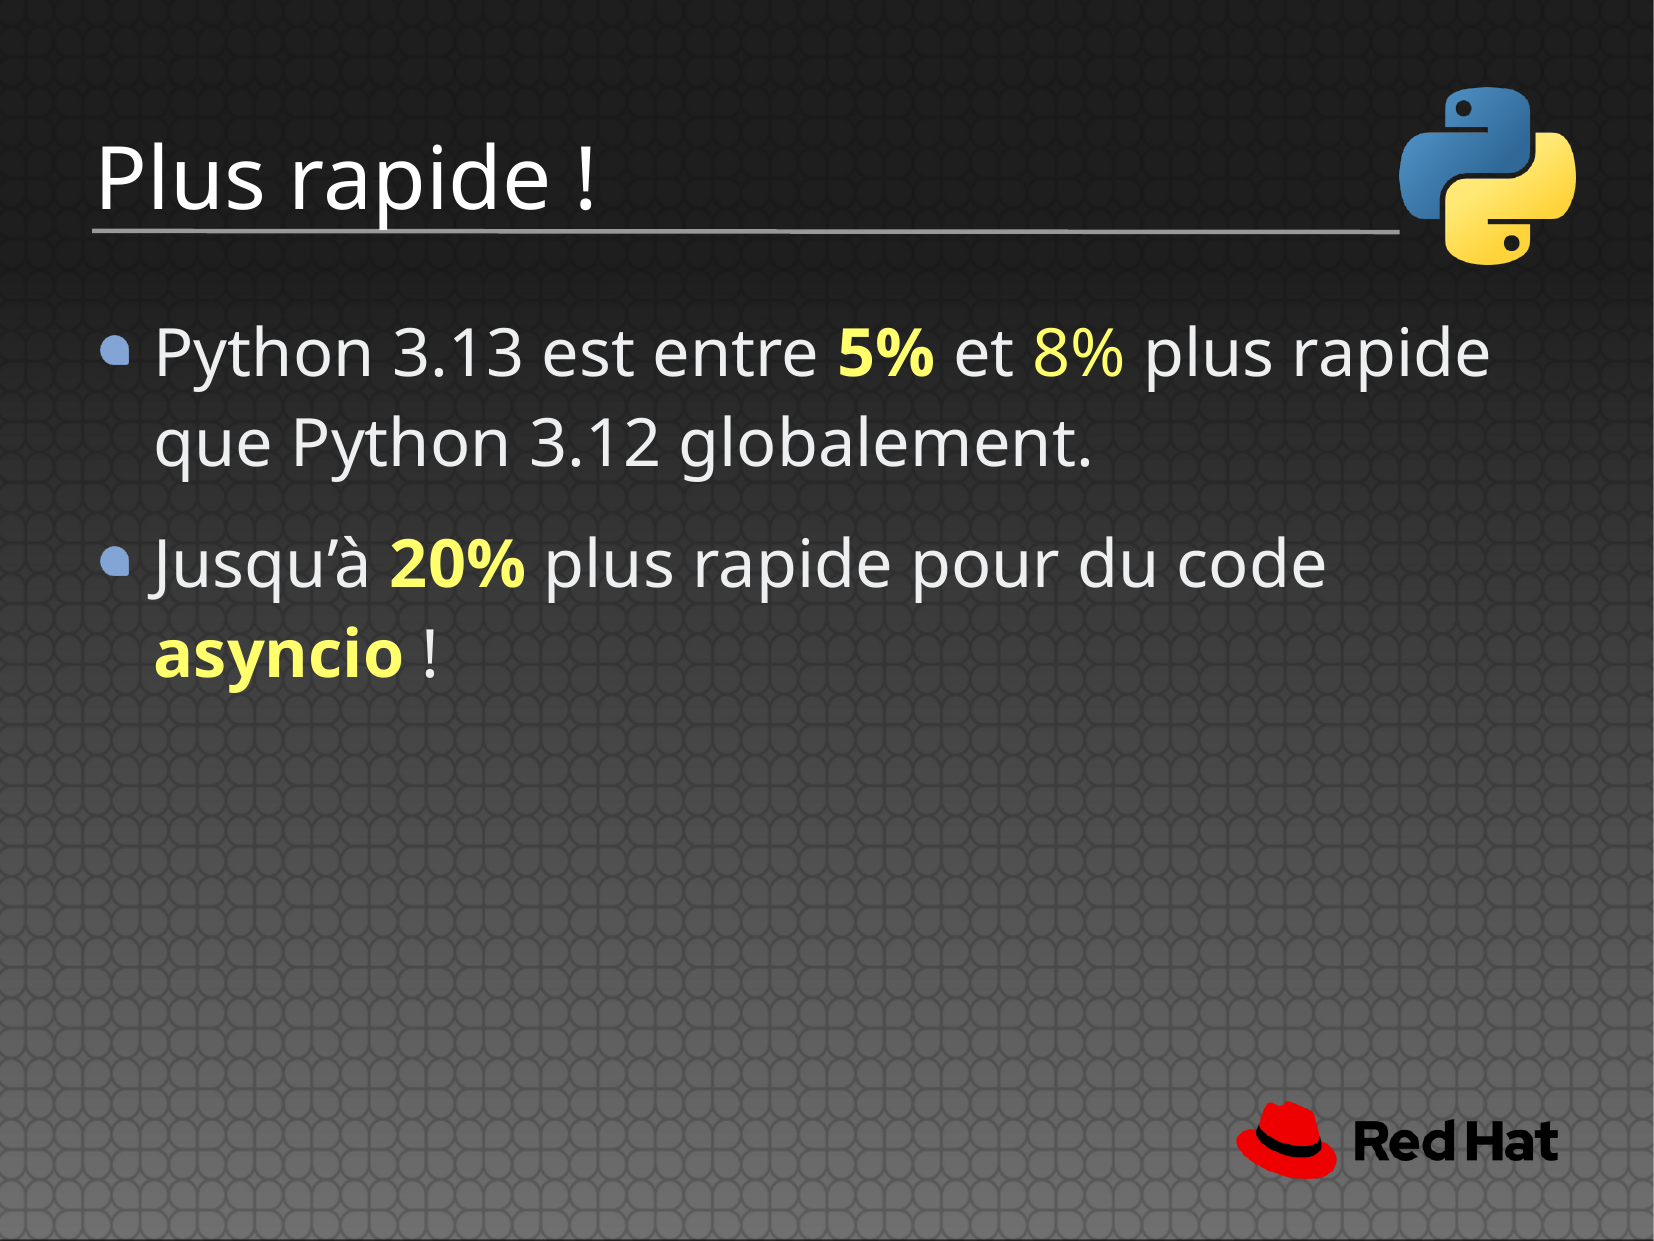

Plus rapide !
# Python 3.13 est entre 5% et 8% plus rapide que Python 3.12 globalement.
Jusqu’à 20% plus rapide pour du code asyncio !